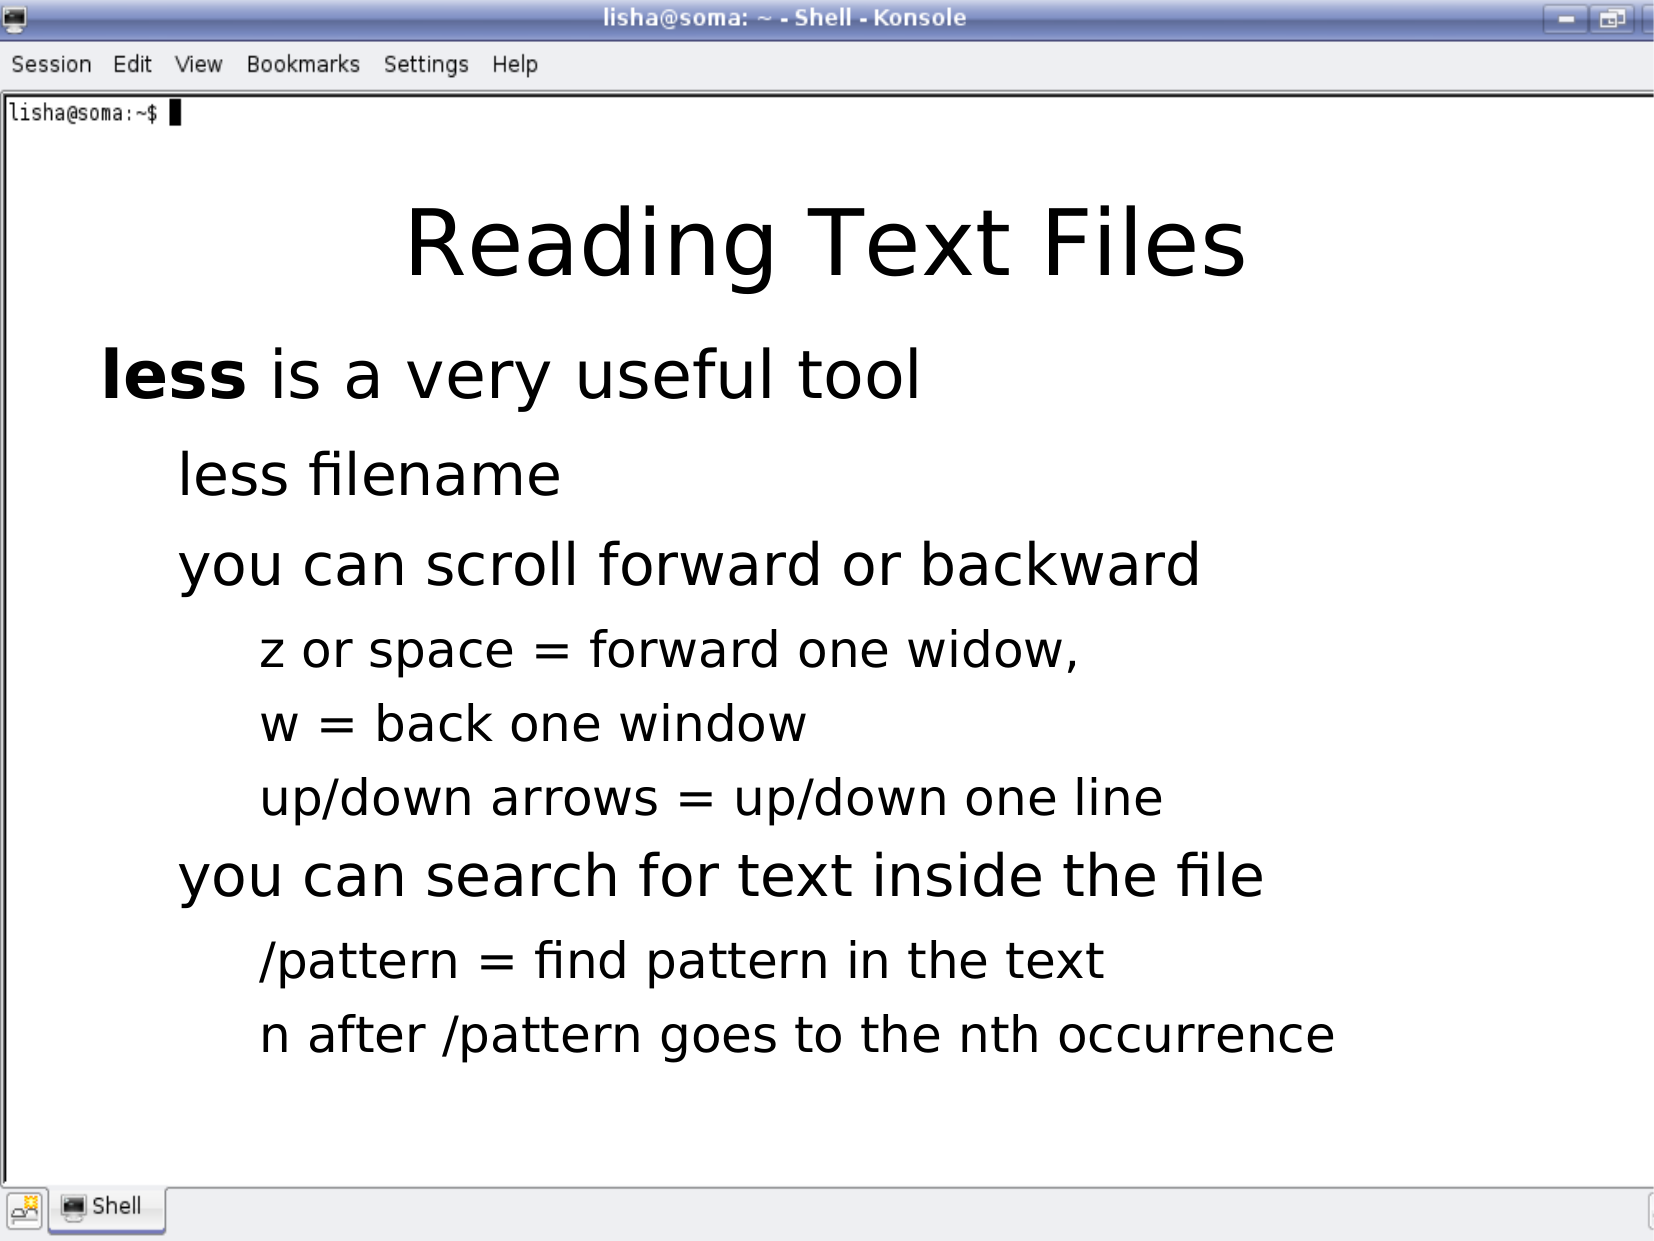

# Reading Text Files
less is a very useful tool
less filename
you can scroll forward or backward
z or space = forward one widow,
w = back one window
up/down arrows = up/down one line
you can search for text inside the file
/pattern = find pattern in the text
n after /pattern goes to the nth occurrence